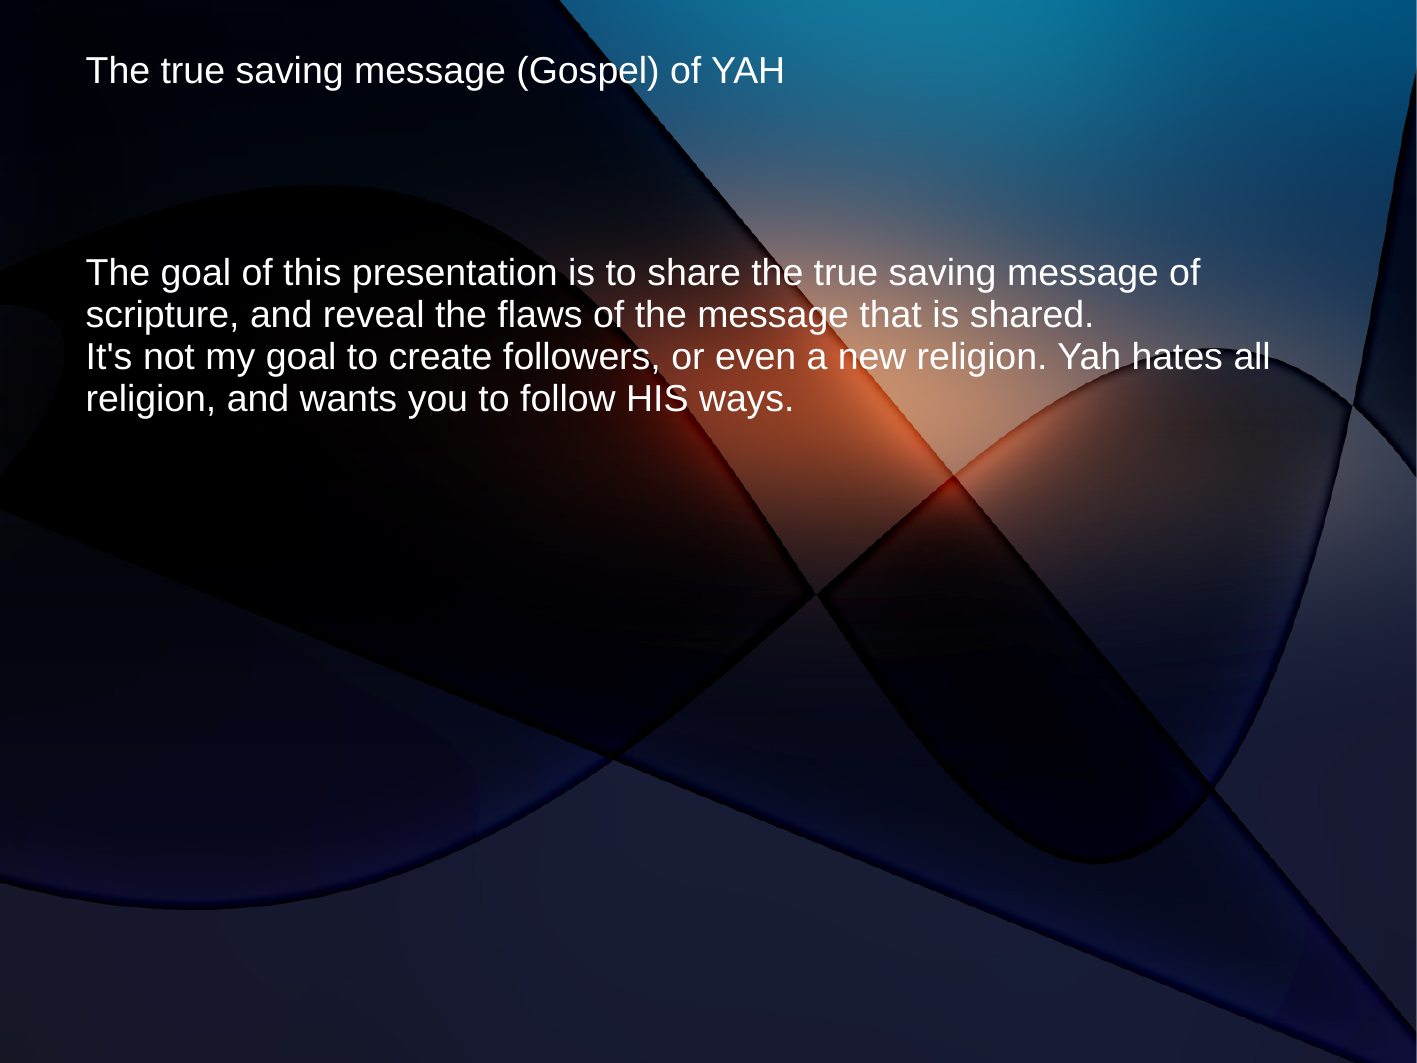

The true saving message (Gospel) of YAH
The goal of this presentation is to share the true saving message of scripture, and reveal the flaws of the message that is shared.
It's not my goal to create followers, or even a new religion. Yah hates all religion, and wants you to follow HIS ways.